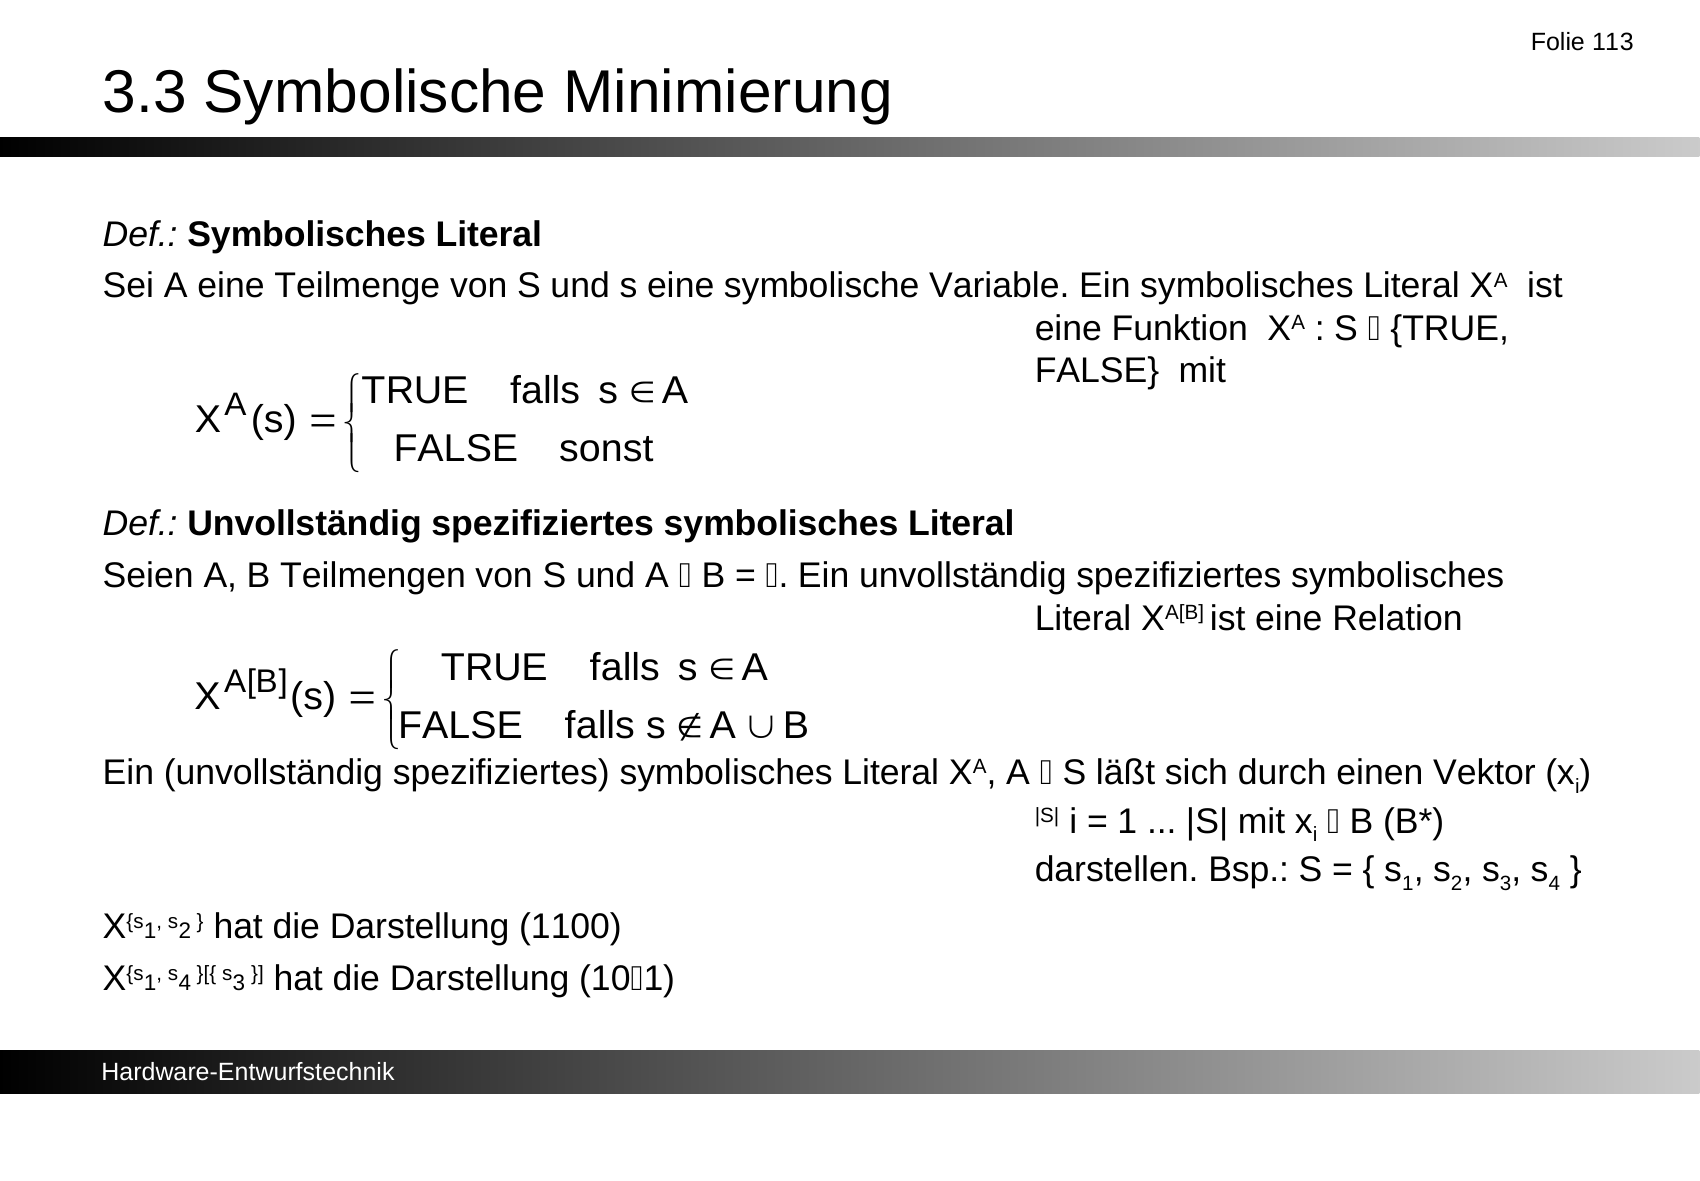

# 3.3 Symbolische Minimierung
Def.: Symbolisches Literal
Sei A eine Teilmenge von S und s eine symbolische Variable. Ein symbolisches Literal XA ist eine Funktion XA : S  {TRUE, FALSE} mit
Def.: Unvollständig spezifiziertes symbolisches Literal
Seien A, B Teilmengen von S und A  B = . Ein unvollständig spezifiziertes symbolisches Literal XA[B] ist eine Relation
Ein (unvollständig spezifiziertes) symbolisches Literal XA, A  S läßt sich durch einen Vektor (xi) |S| i = 1 ... |S| mit xi  B (B*) darstellen. Bsp.: S = { s1, s2, s3, s4 }
X{s1, s2 } hat die Darstellung (1100)
X{s1, s4 }[{ s3 }] hat die Darstellung (101)